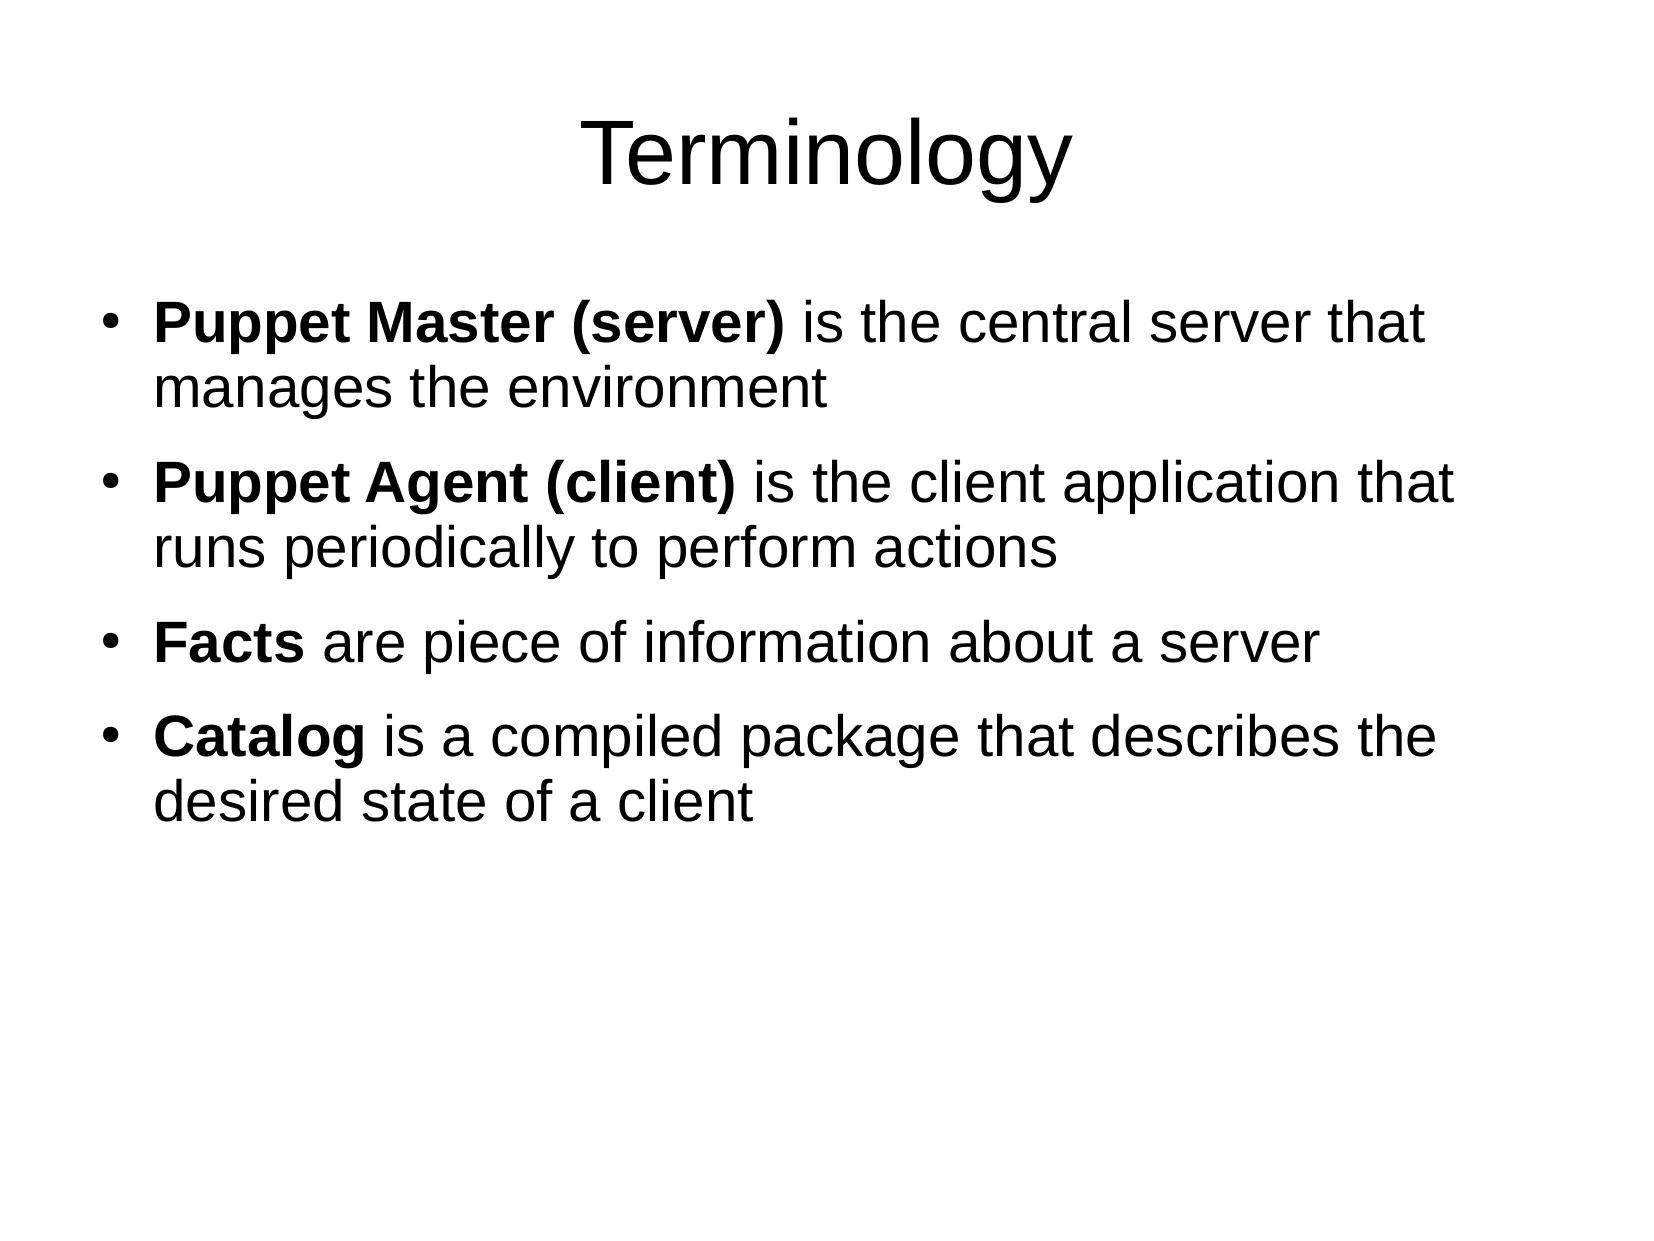

# Terminology
Puppet Master (server) is the central server that manages the environment
Puppet Agent (client) is the client application that runs periodically to perform actions
Facts are piece of information about a server
Catalog is a compiled package that describes the desired state of a client